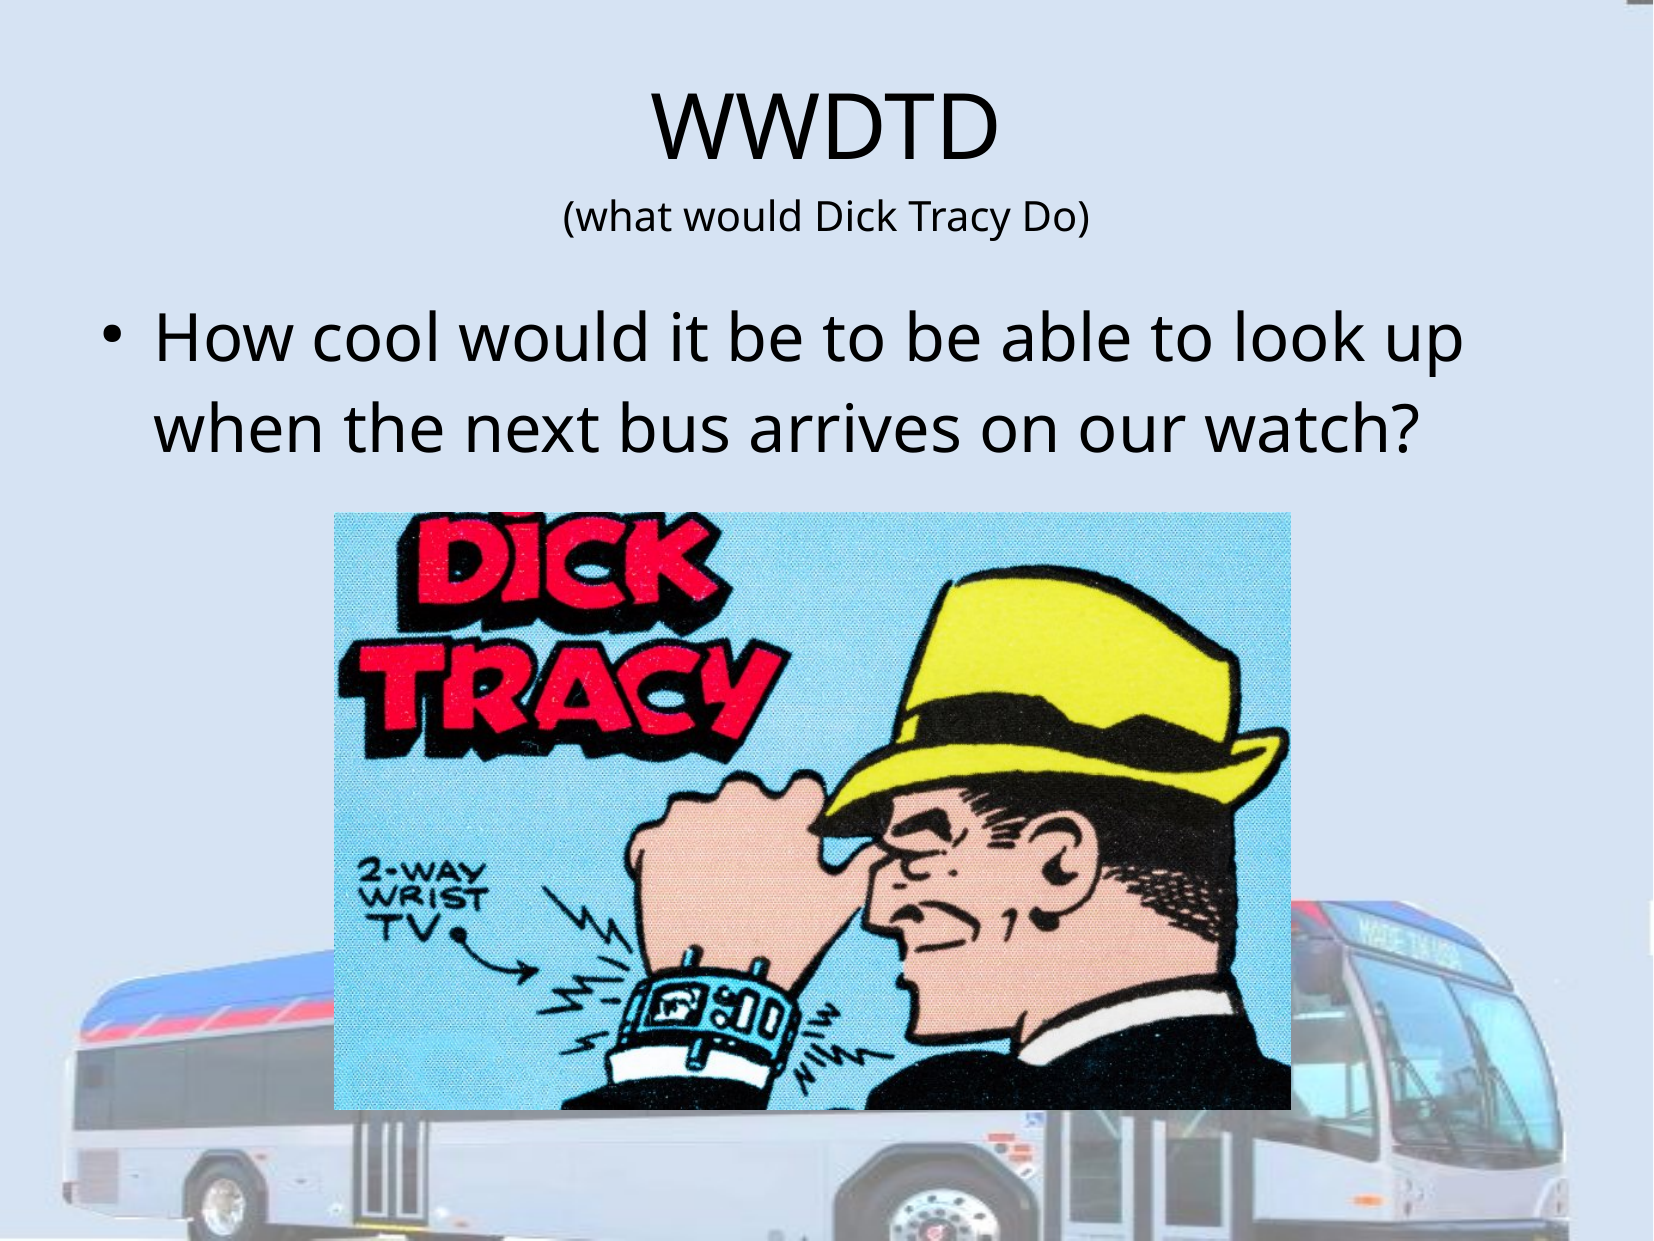

# WWDTD (what would Dick Tracy Do)
How cool would it be to be able to look up when the next bus arrives on our watch?